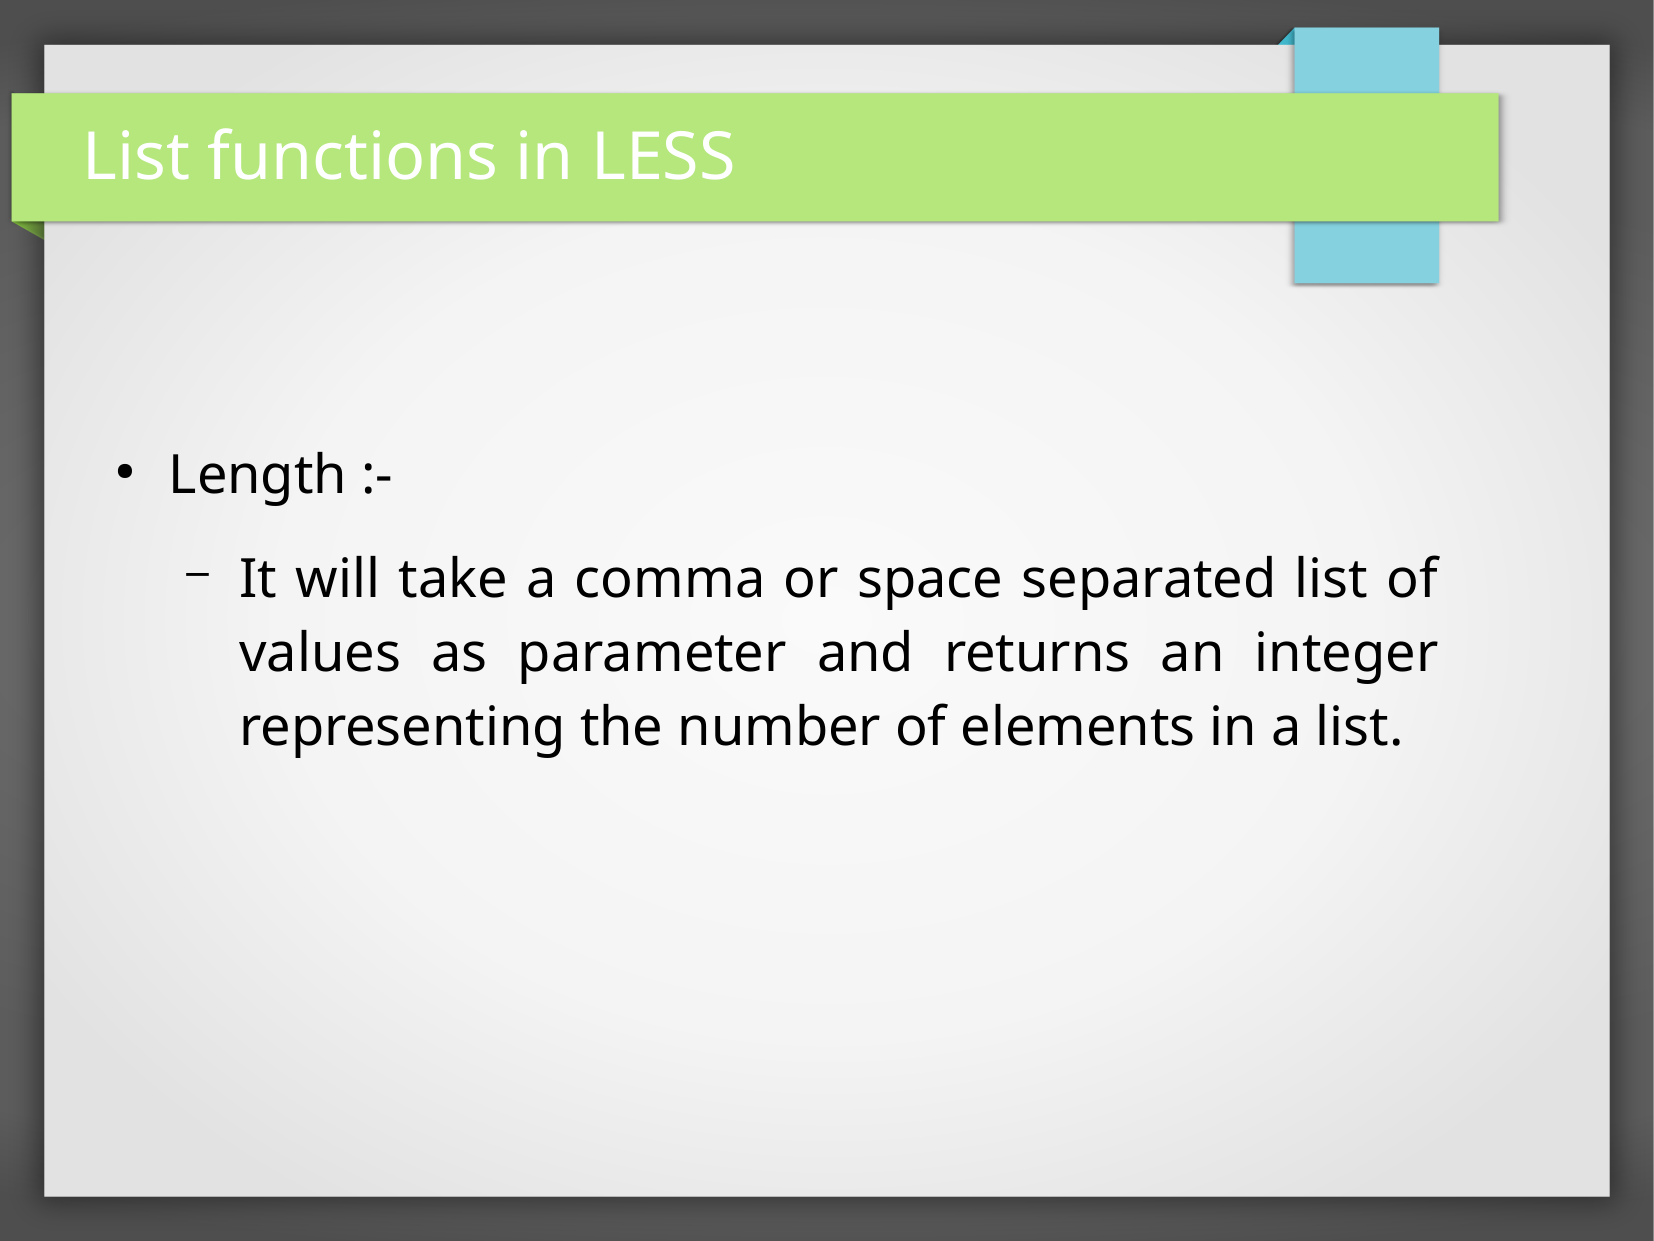

# List functions in LESS
Length :-
It will take a comma or space separated list of values as parameter and returns an integer representing the number of elements in a list.